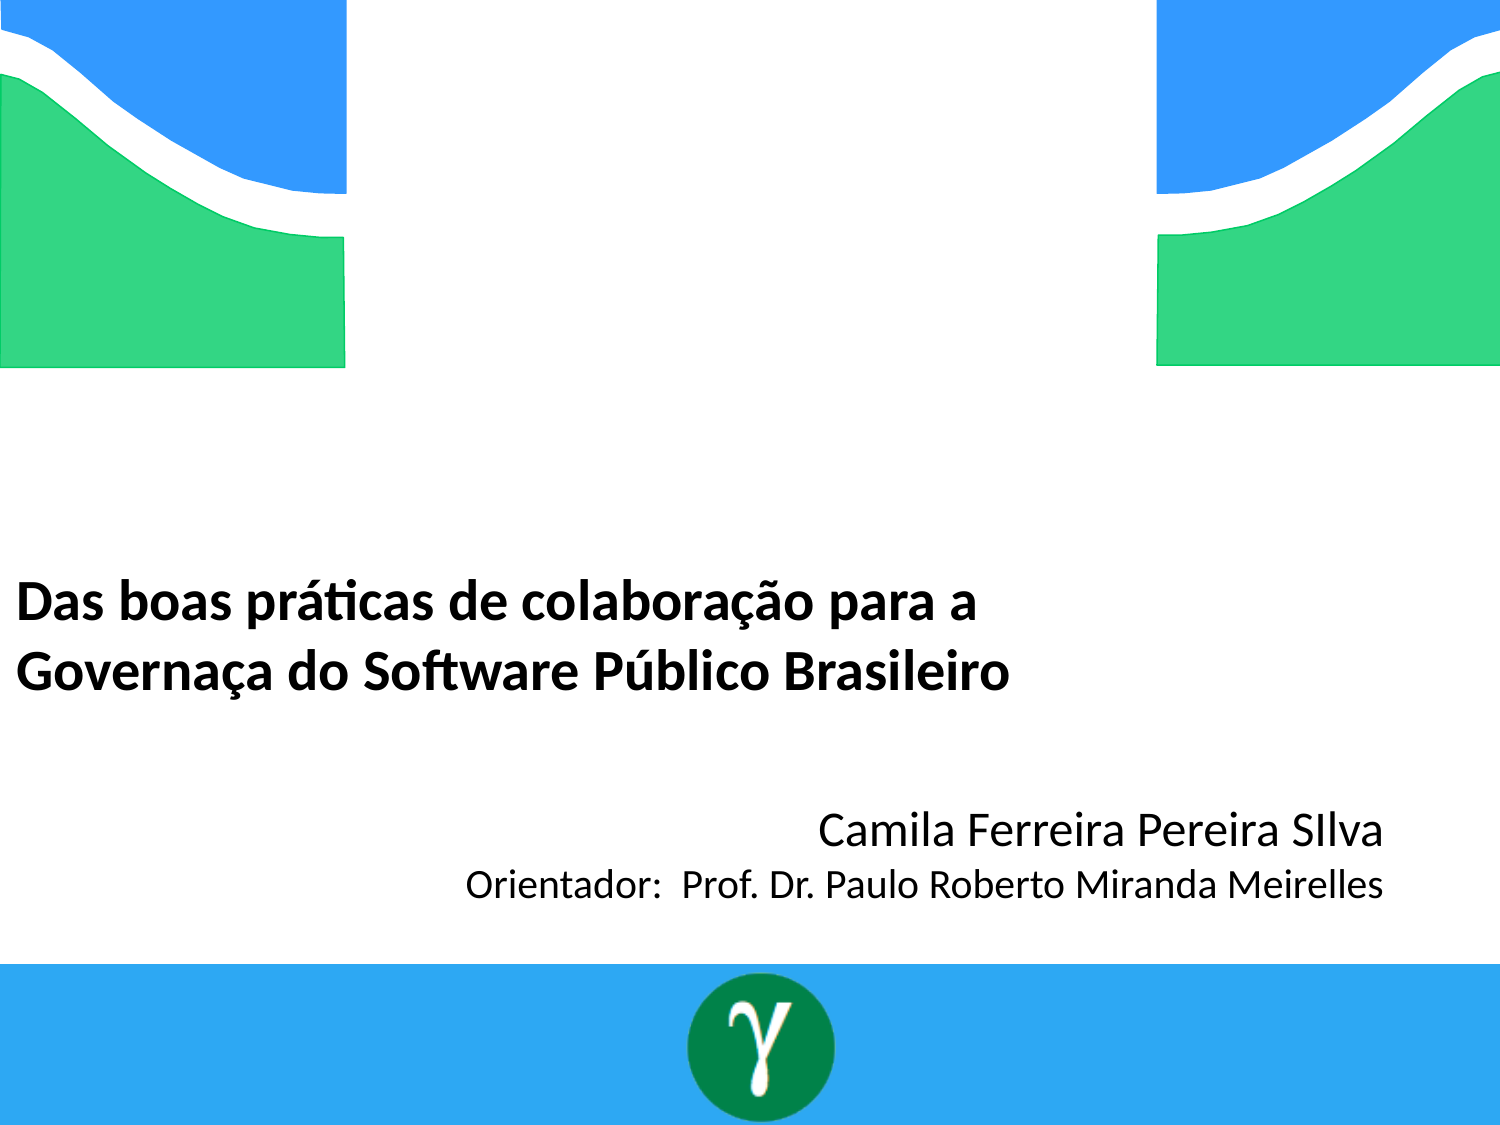

Das boas práticas de colaboração para a
Governaça do Software Público Brasileiro
#
Camila Ferreira Pereira SIlva
Orientador: Prof. Dr. Paulo Roberto Miranda Meirelles